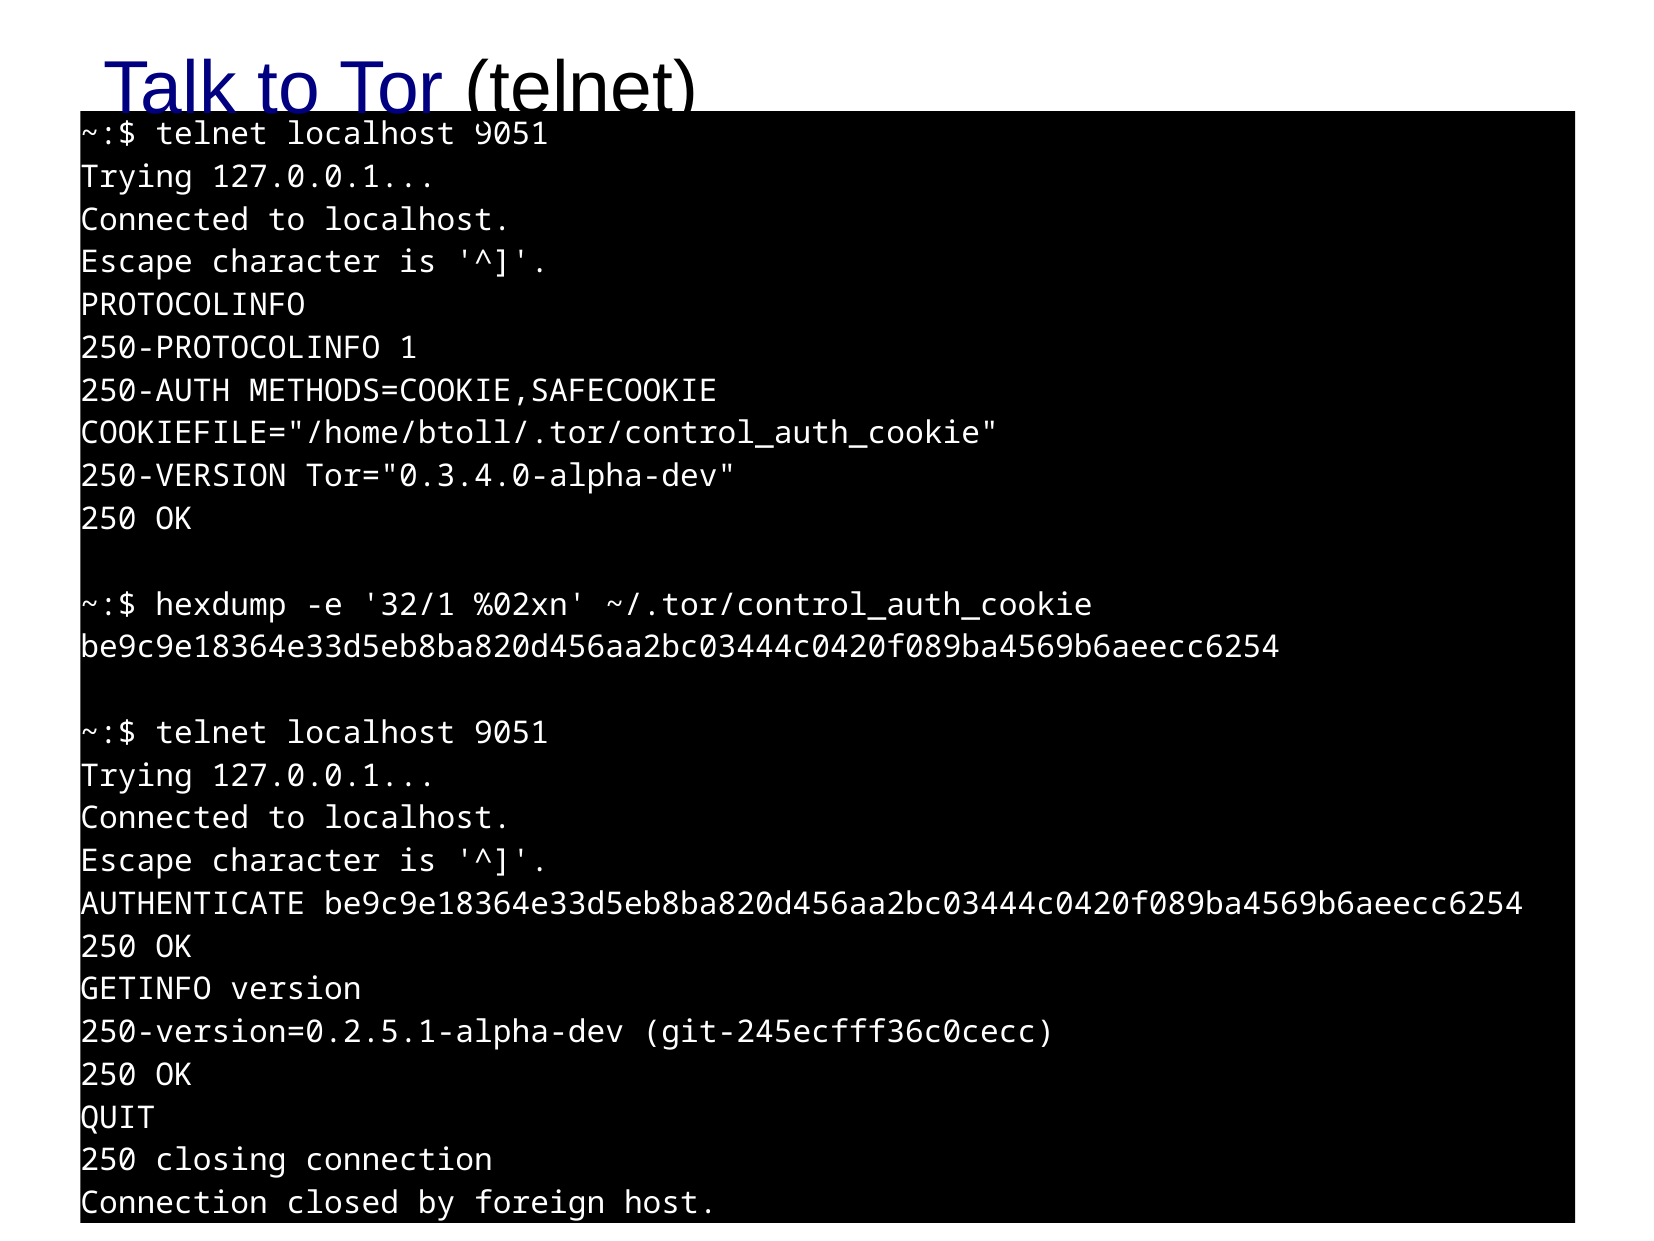

Talk to Tor (telnet)
# ~:$ telnet localhost 9051
Trying 127.0.0.1...
Connected to localhost.
Escape character is '^]'.
PROTOCOLINFO
250-PROTOCOLINFO 1
250-AUTH METHODS=COOKIE,SAFECOOKIE COOKIEFILE="/home/btoll/.tor/control_auth_cookie"
250-VERSION Tor="0.3.4.0-alpha-dev"
250 OK
~:$ hexdump -e '32/1 %02xn' ~/.tor/control_auth_cookie
be9c9e18364e33d5eb8ba820d456aa2bc03444c0420f089ba4569b6aeecc6254
~:$ telnet localhost 9051
Trying 127.0.0.1...
Connected to localhost.
Escape character is '^]'.
AUTHENTICATE be9c9e18364e33d5eb8ba820d456aa2bc03444c0420f089ba4569b6aeecc6254
250 OK
GETINFO version
250-version=0.2.5.1-alpha-dev (git-245ecfff36c0cecc)
250 OK
QUIT
250 closing connection
Connection closed by foreign host.